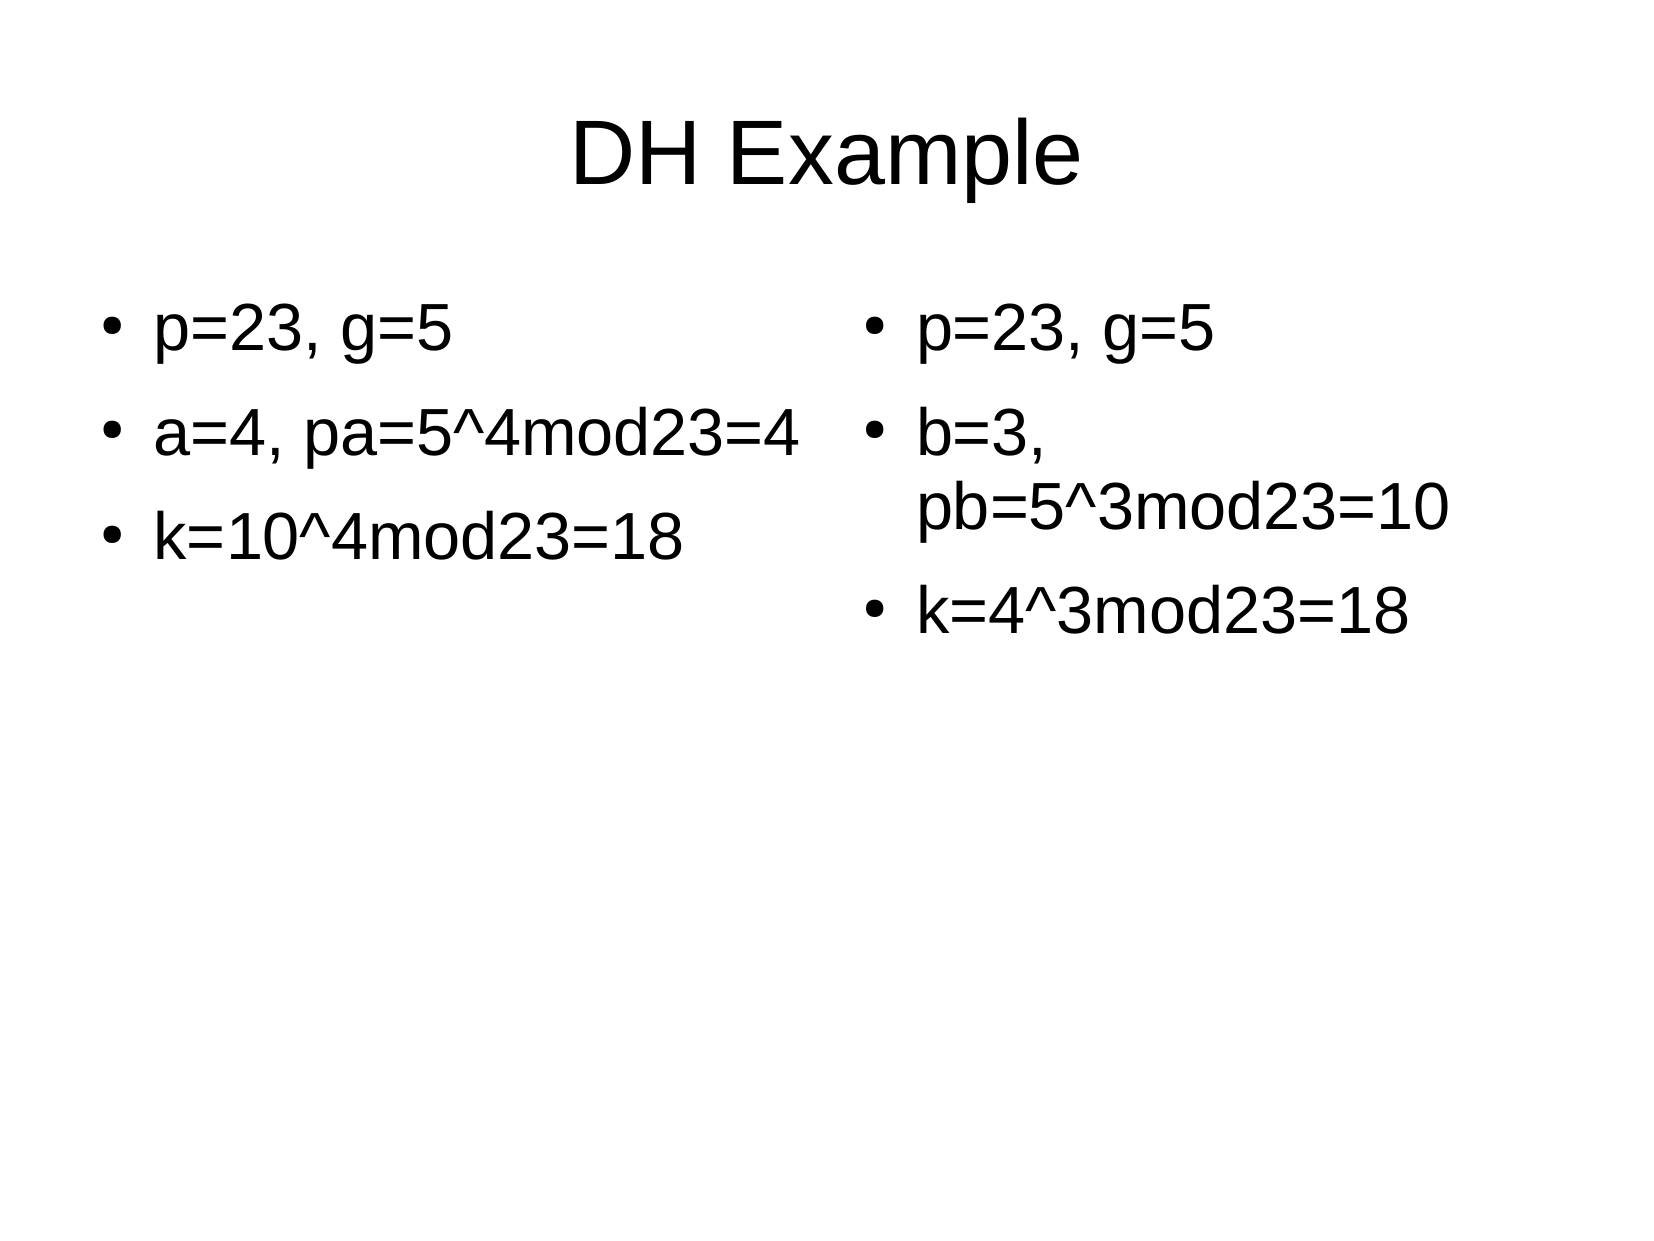

# DH Example
p=23, g=5
a=4, pa=5^4mod23=4
k=10^4mod23=18
p=23, g=5
b=3, pb=5^3mod23=10
k=4^3mod23=18